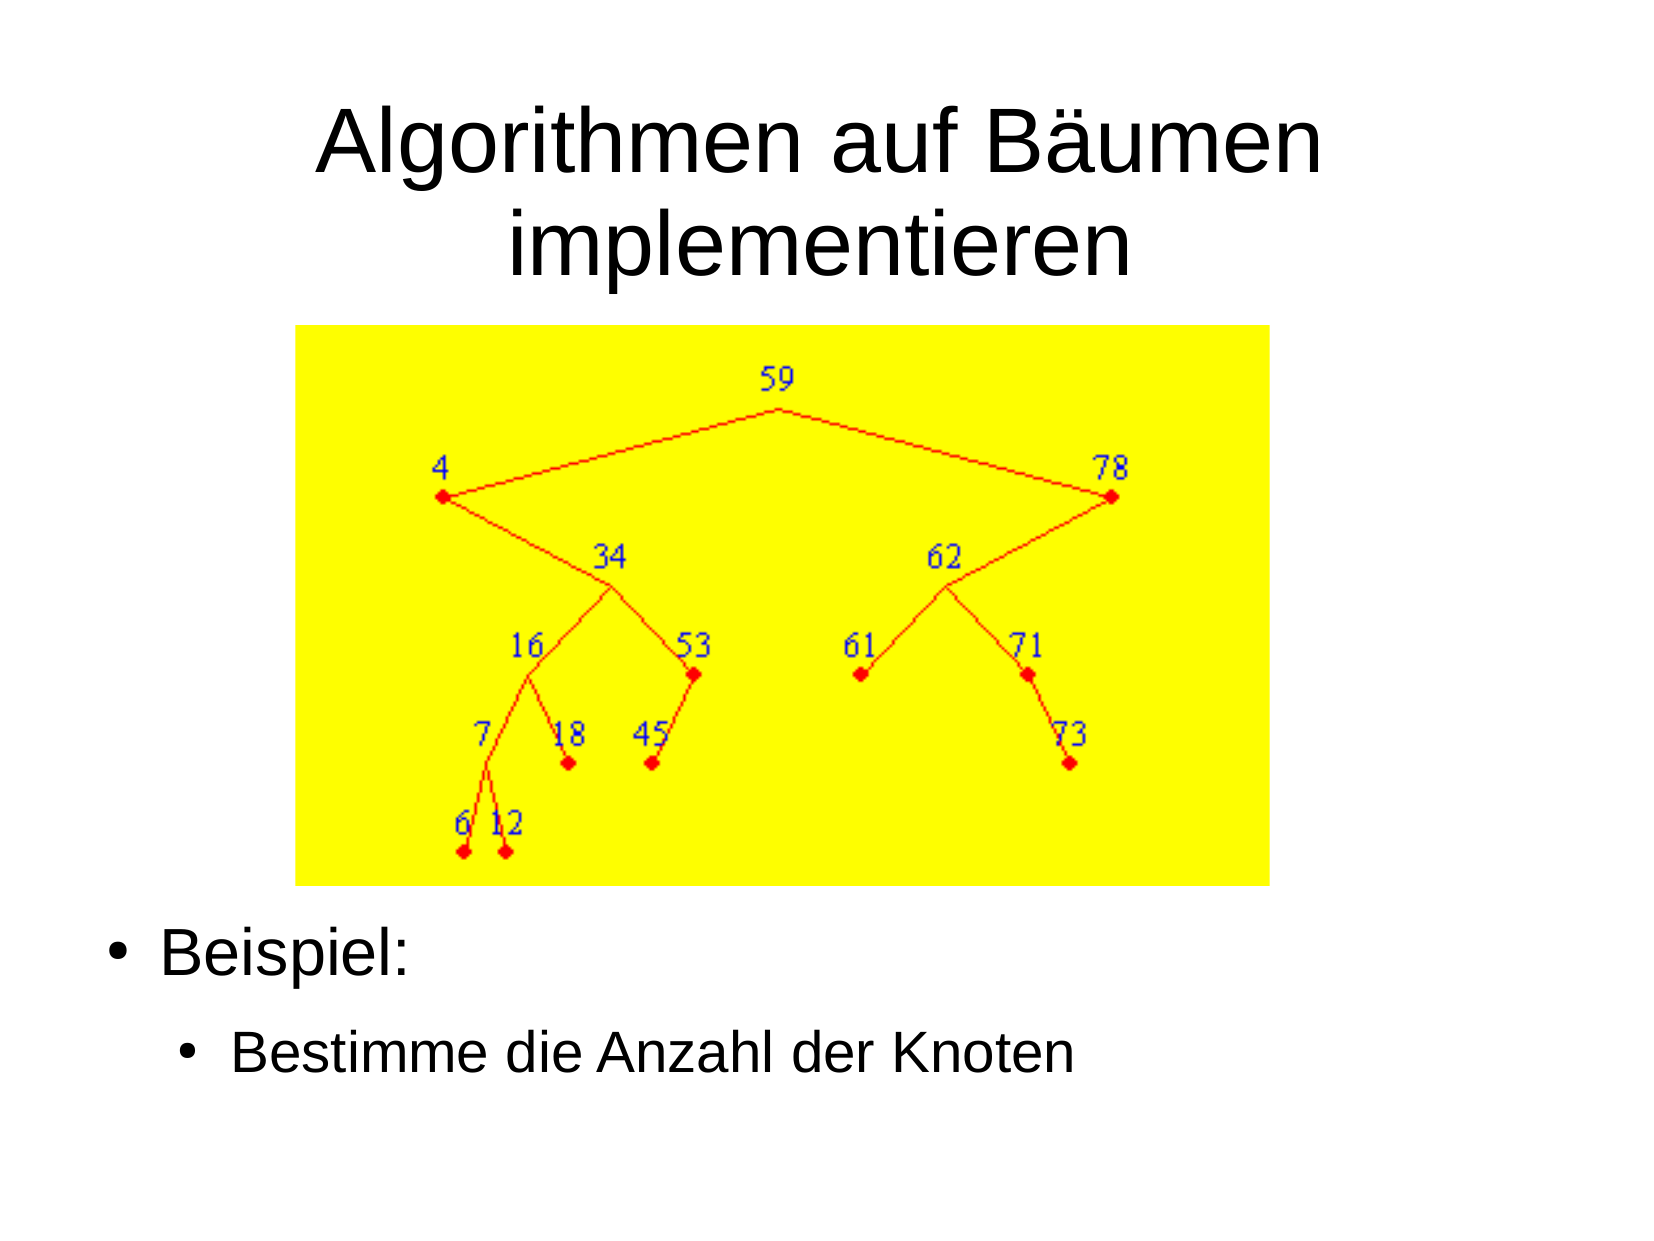

# Algorithmen auf Bäumen implementieren
Beispiel:
Bestimme die Anzahl der Knoten